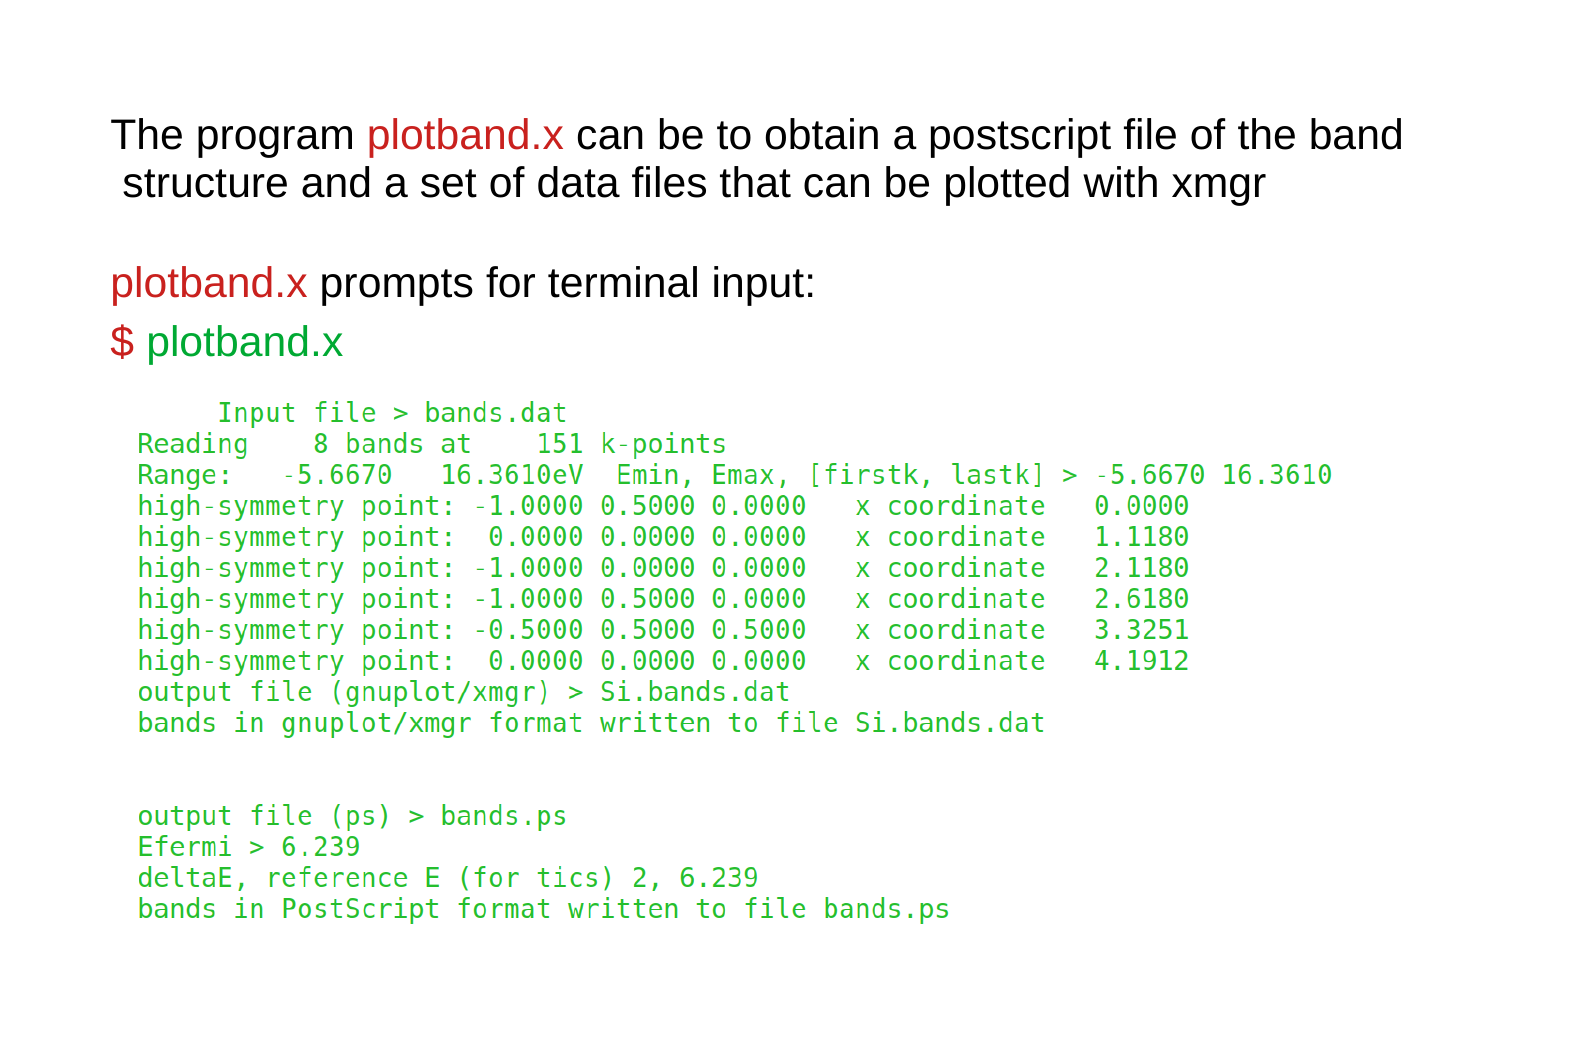

The program plotband.x can be to obtain a postscript file of the band
 structure and a set of data files that can be plotted with xmgr
plotband.x prompts for terminal input:
$ plotband.x